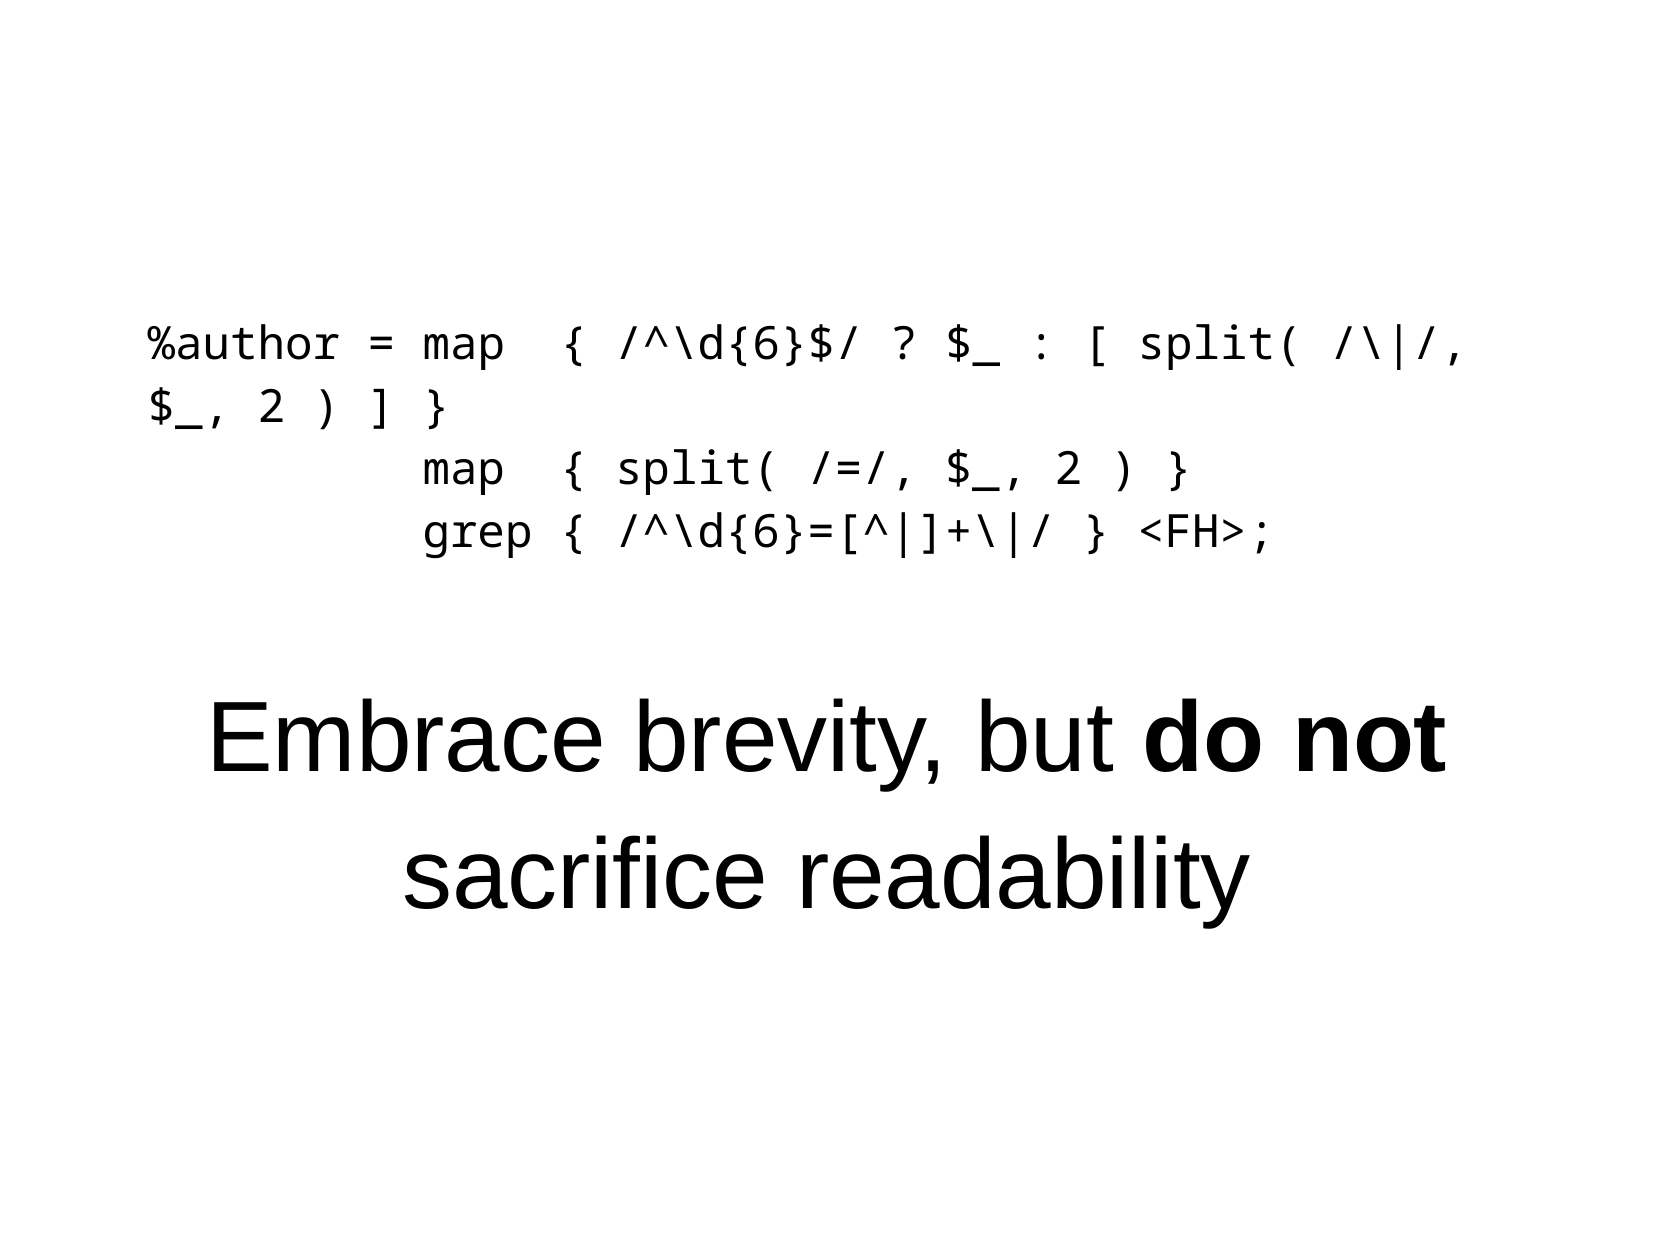

%author = map { /^\d{6}$/ ? $_ : [ split( /\|/, $_, 2 ) ] }
 map { split( /=/, $_, 2 ) }
 grep { /^\d{6}=[^|]+\|/ } <FH>;
Embrace brevity, but do not
sacrifice readability